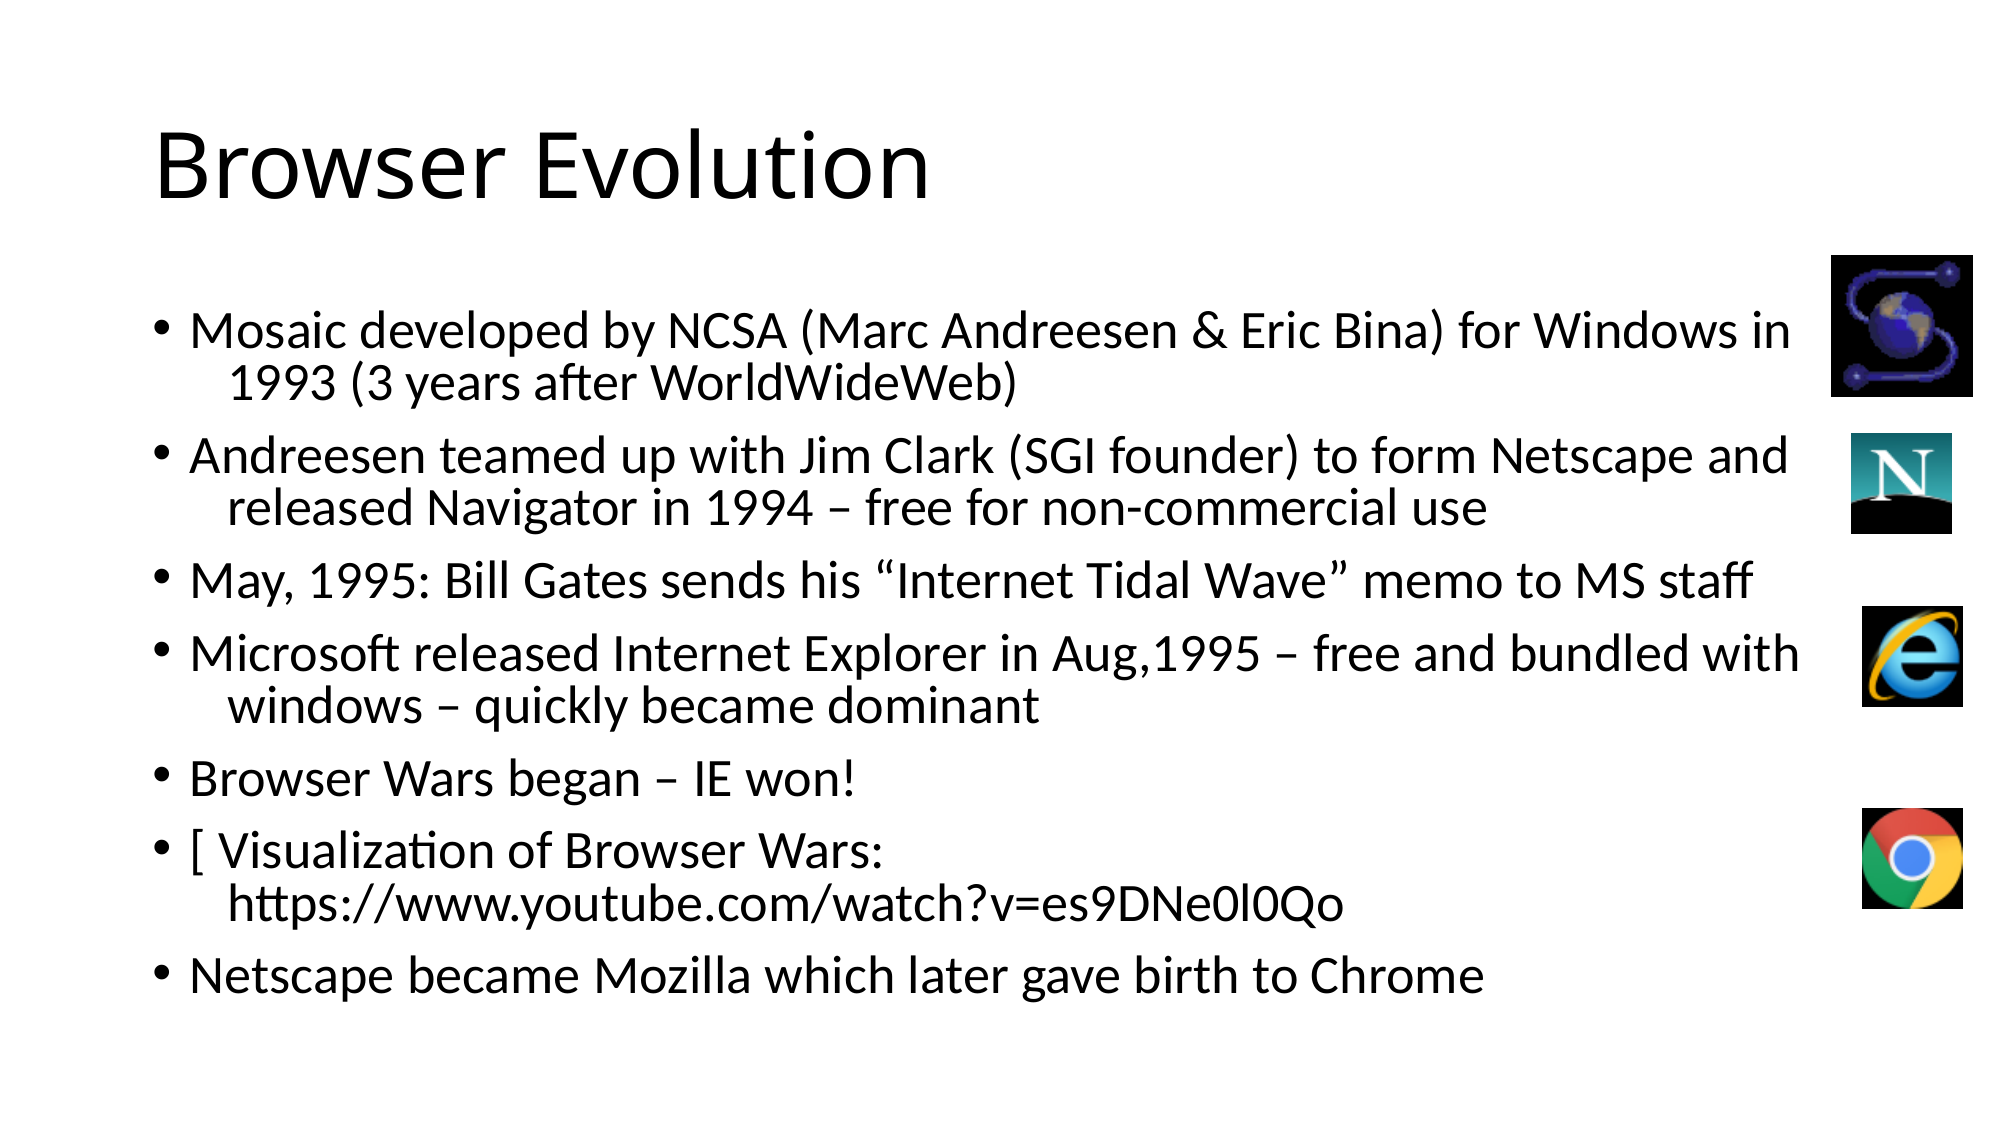

# Browser Evolution
Mosaic developed by NCSA (Marc Andreesen & Eric Bina) for Windows in 1993 (3 years after WorldWideWeb)
Andreesen teamed up with Jim Clark (SGI founder) to form Netscape and released Navigator in 1994 – free for non-commercial use
May, 1995: Bill Gates sends his “Internet Tidal Wave” memo to MS staff
Microsoft released Internet Explorer in Aug,1995 – free and bundled with windows – quickly became dominant
Browser Wars began – IE won!
[ Visualization of Browser Wars: https://www.youtube.com/watch?v=es9DNe0l0Qo
Netscape became Mozilla which later gave birth to Chrome